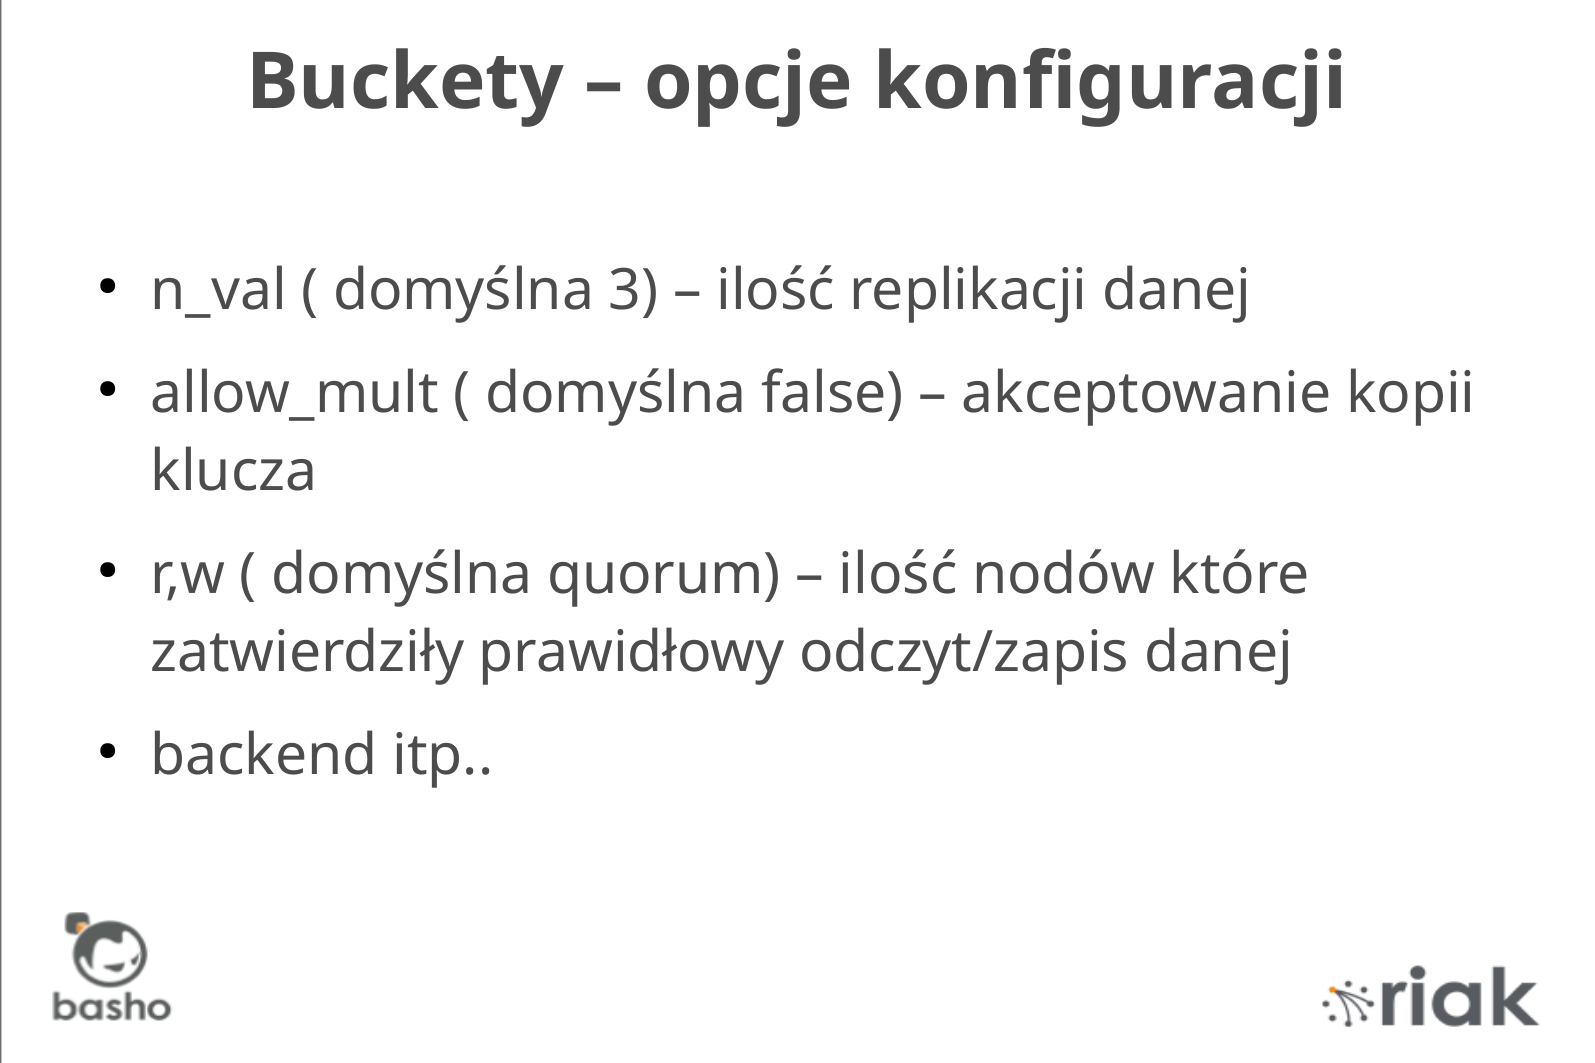

# Buckety – opcje konfiguracji
n_val ( domyślna 3) – ilość replikacji danej
allow_mult ( domyślna false) – akceptowanie kopii klucza
r,w ( domyślna quorum) – ilość nodów które zatwierdziły prawidłowy odczyt/zapis danej
backend itp..
22